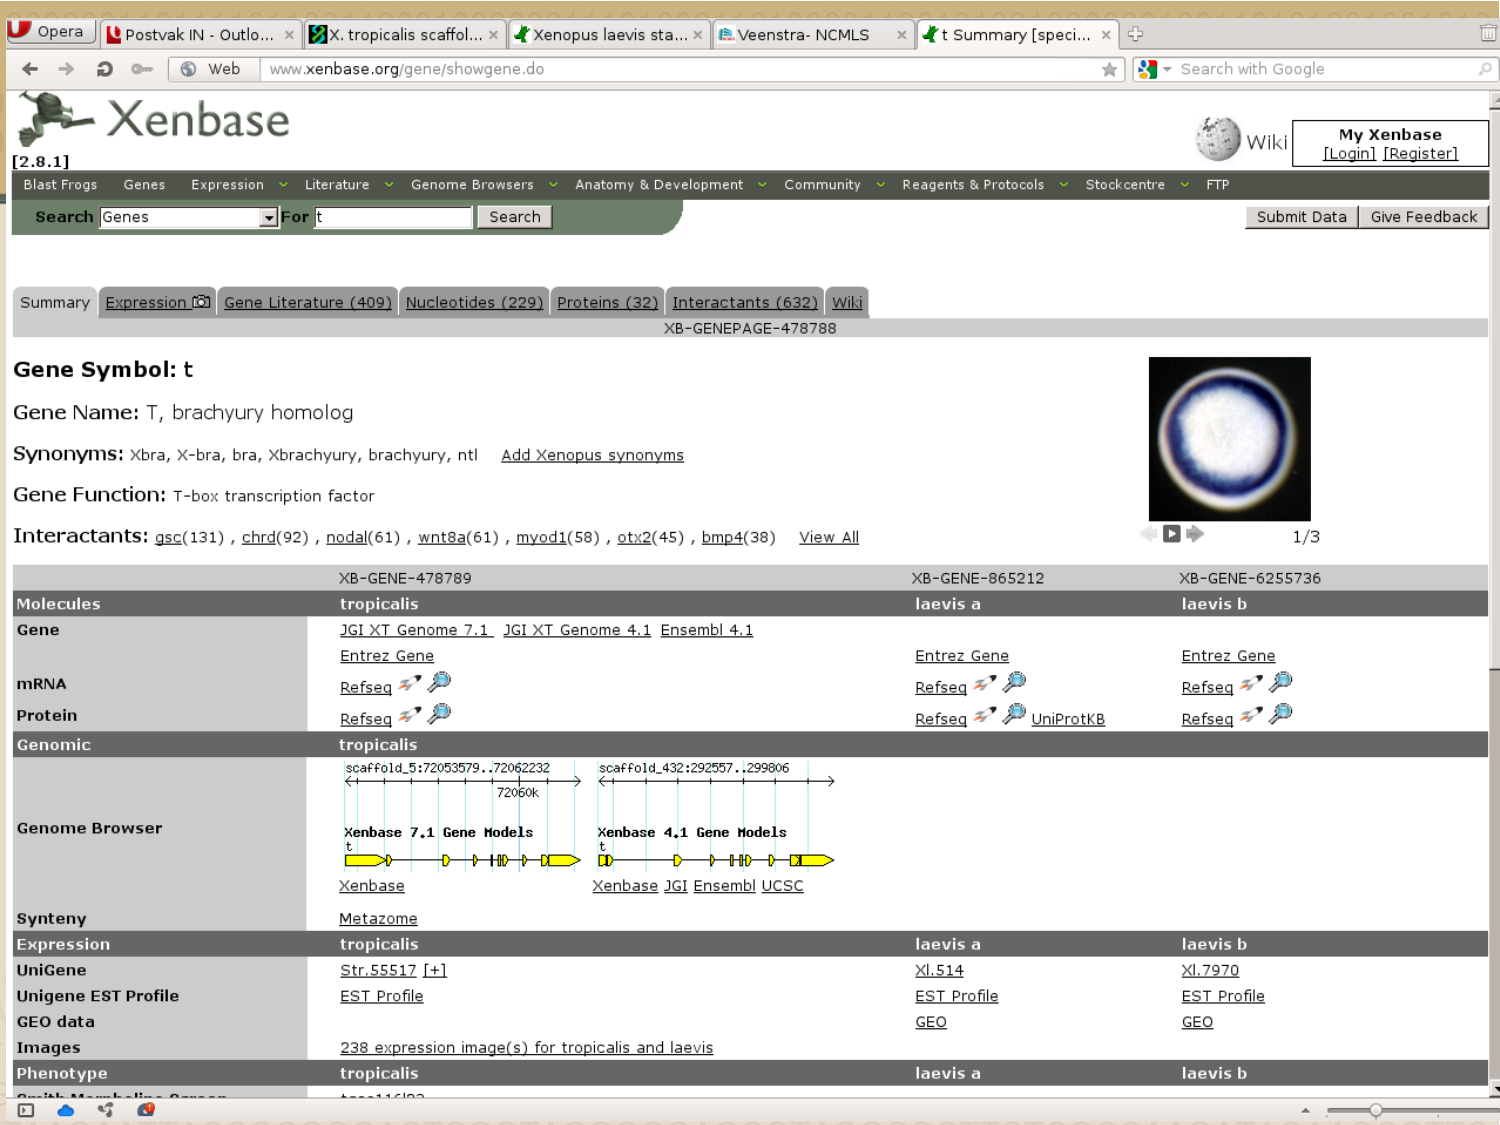

# Your favorite gene
Search by gene name is (not yet) available for JGI 7.1
Get coordinates from Xenbase!